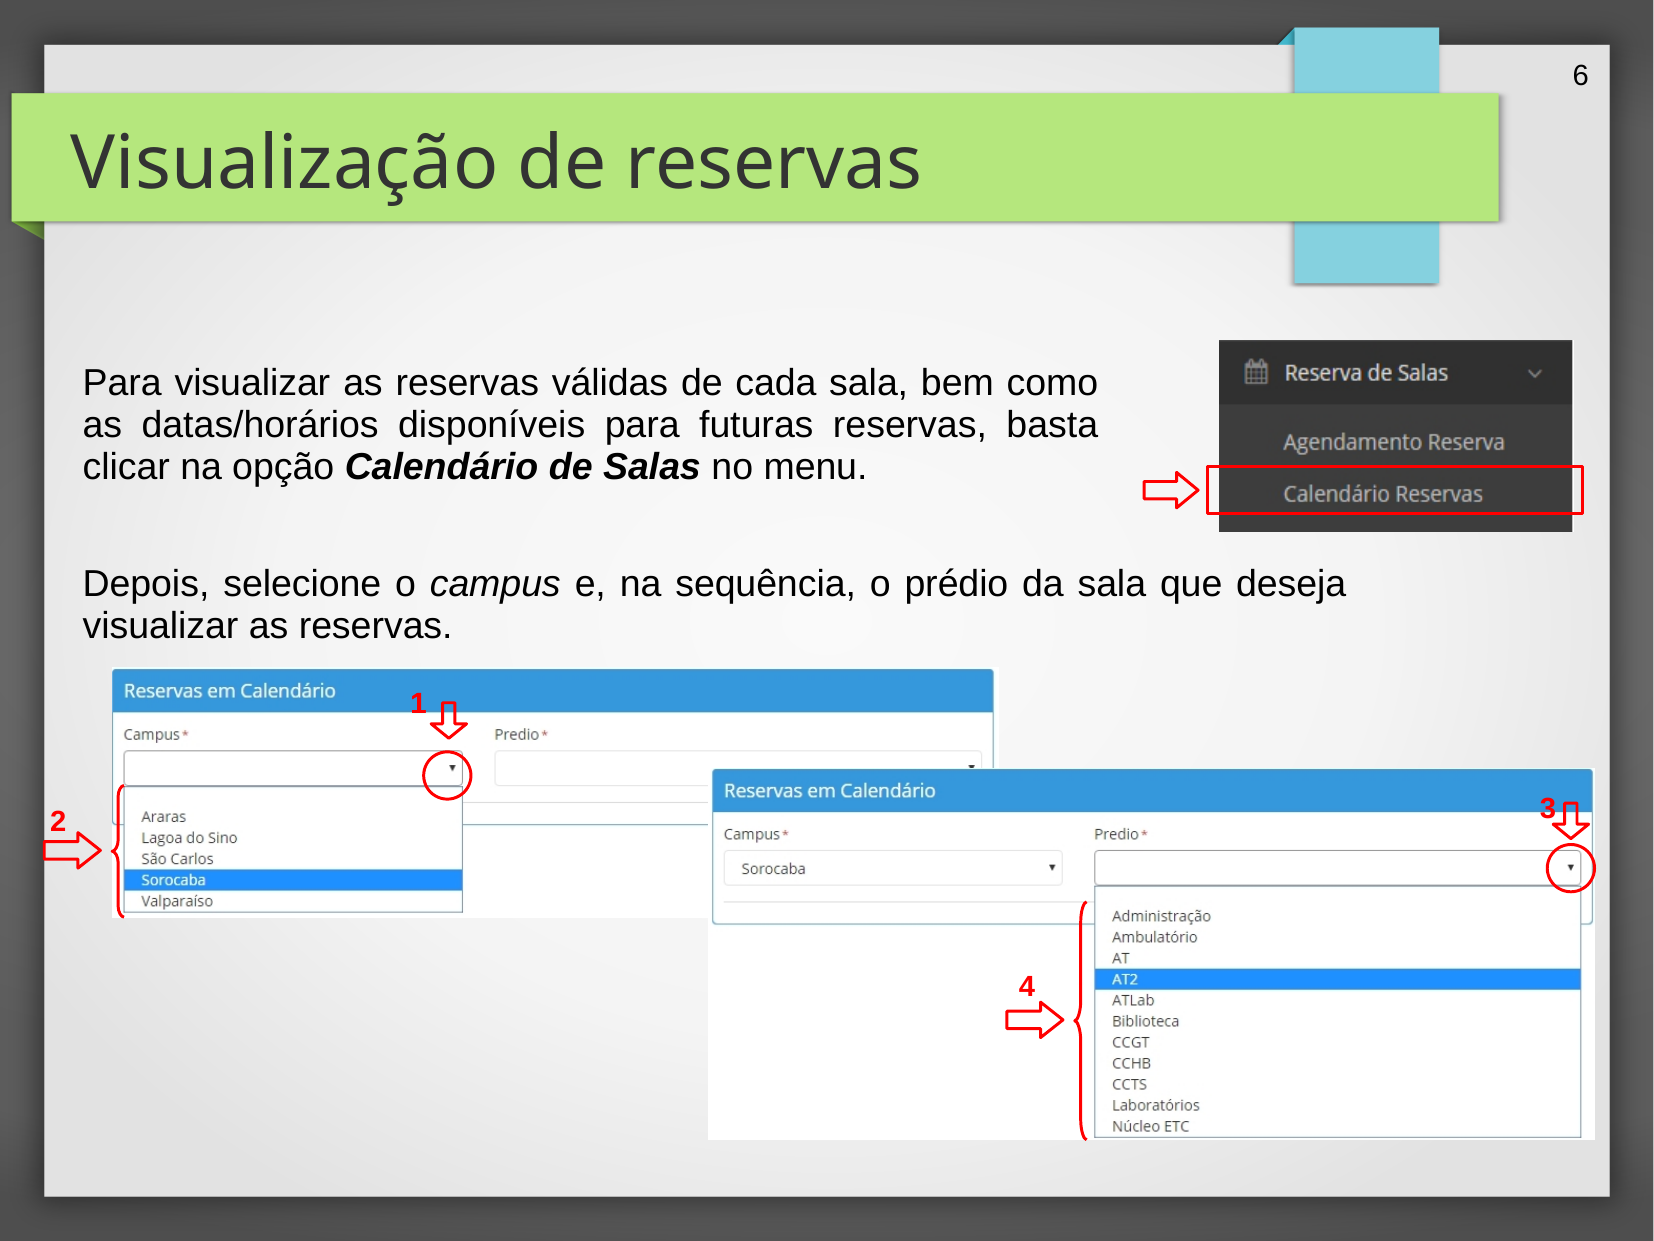

6
# Visualização de reservas
Para visualizar as reservas válidas de cada sala, bem como as datas/horários disponíveis para futuras reservas, basta clicar na opção Calendário de Salas no menu.
Depois, selecione o campus e, na sequência, o prédio da sala que deseja visualizar as reservas.
1
1
3
2
4